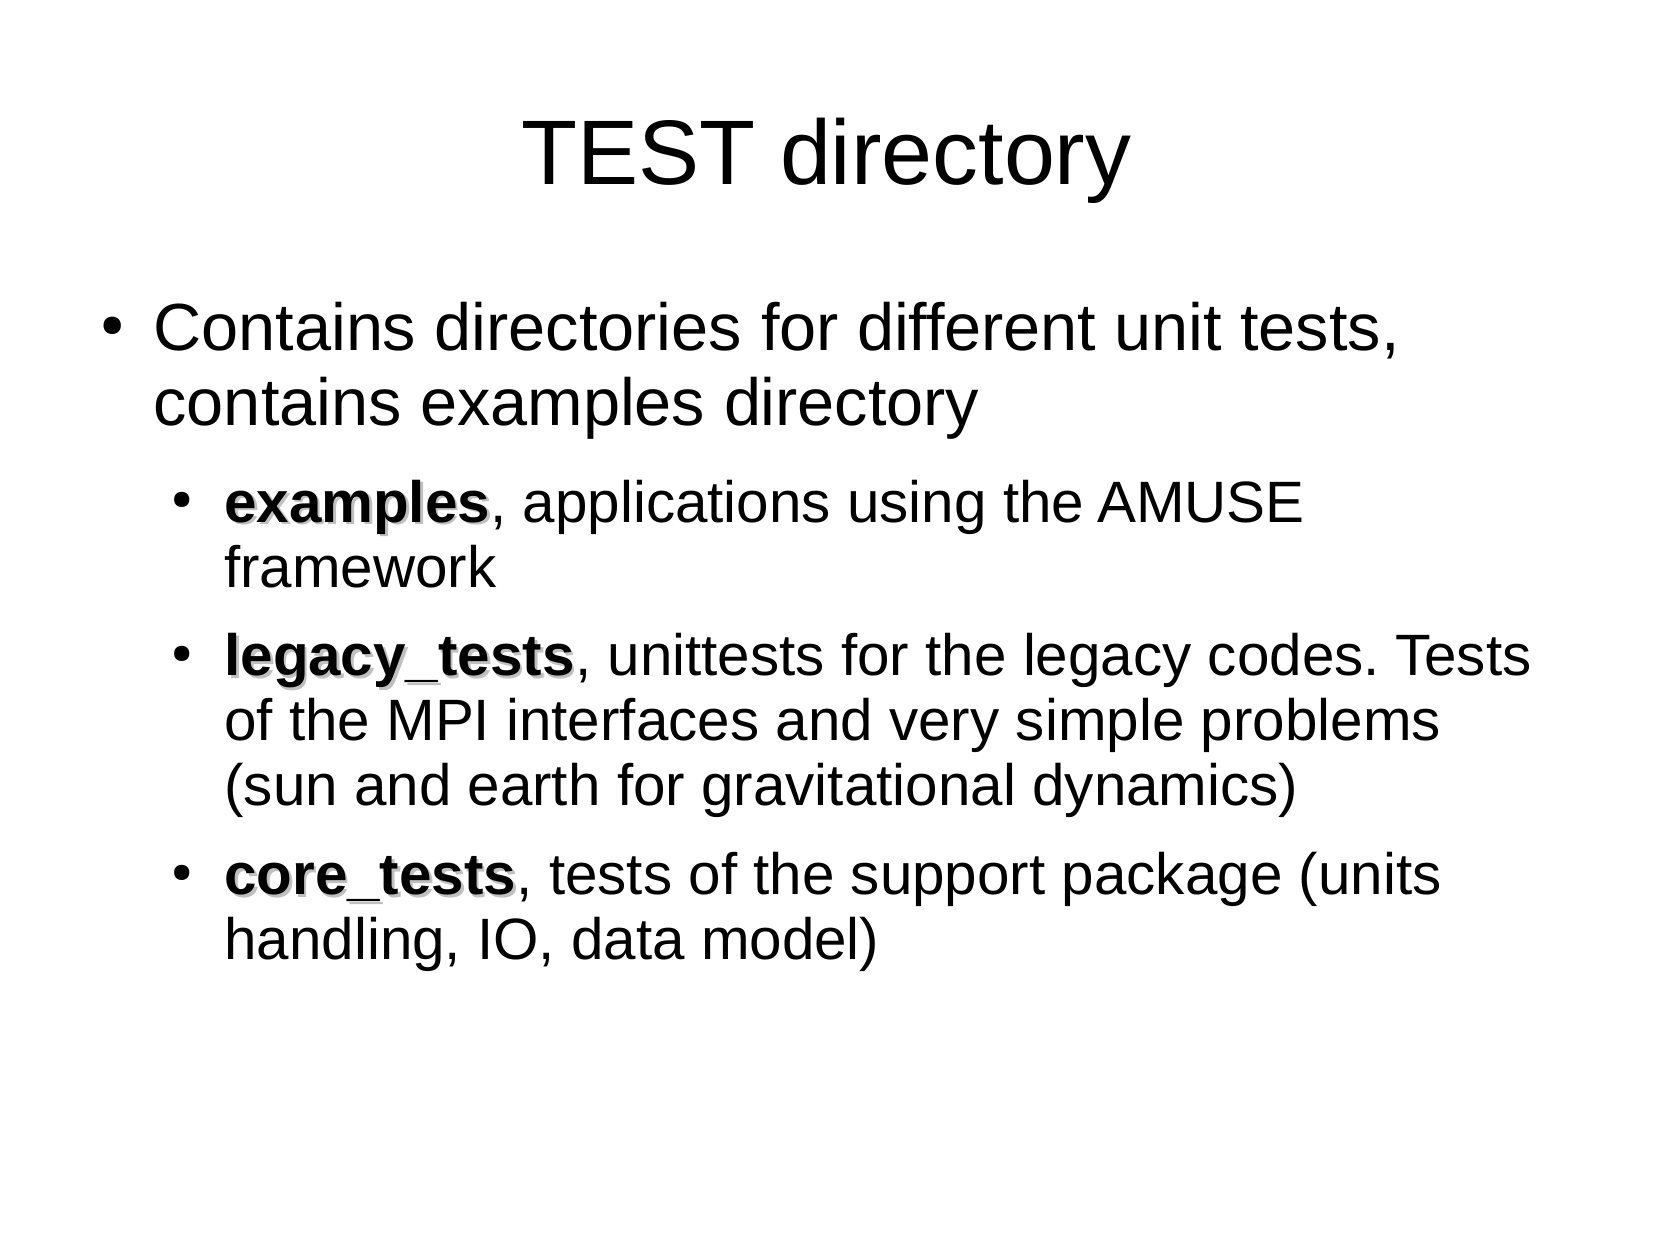

# TEST directory
Contains directories for different unit tests, contains examples directory
examples, applications using the AMUSE framework
legacy_tests, unittests for the legacy codes. Tests of the MPI interfaces and very simple problems (sun and earth for gravitational dynamics)
core_tests, tests of the support package (units handling, IO, data model)